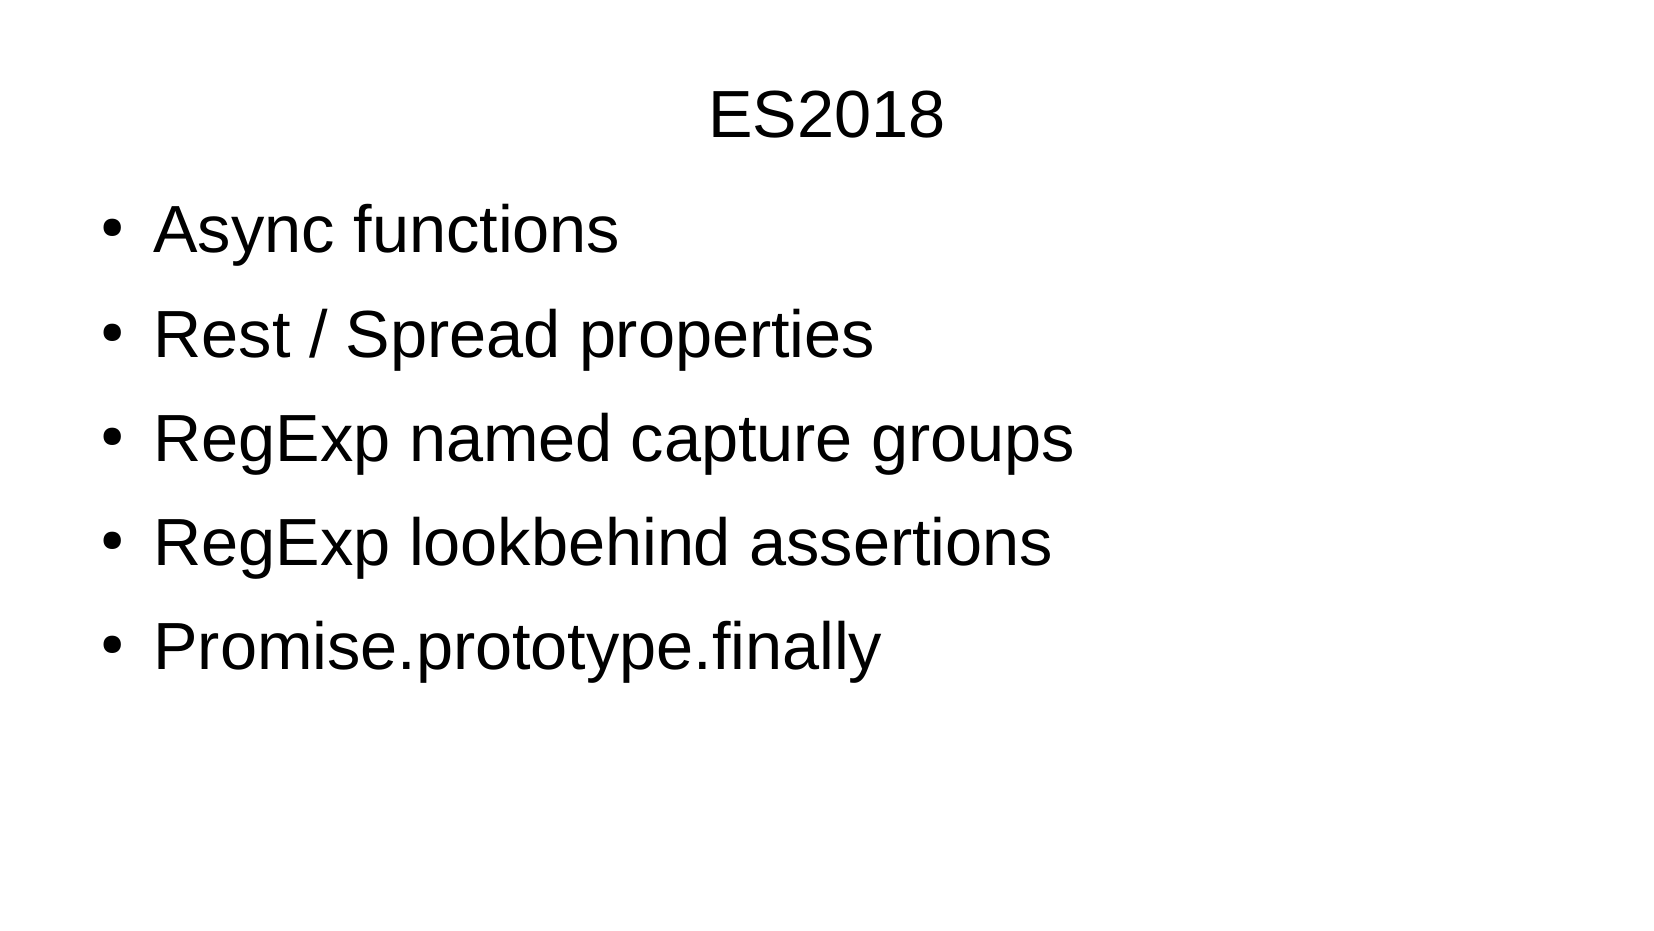

# ES2018
Async functions
Rest / Spread properties
RegExp named capture groups
RegExp lookbehind assertions
Promise.prototype.finally